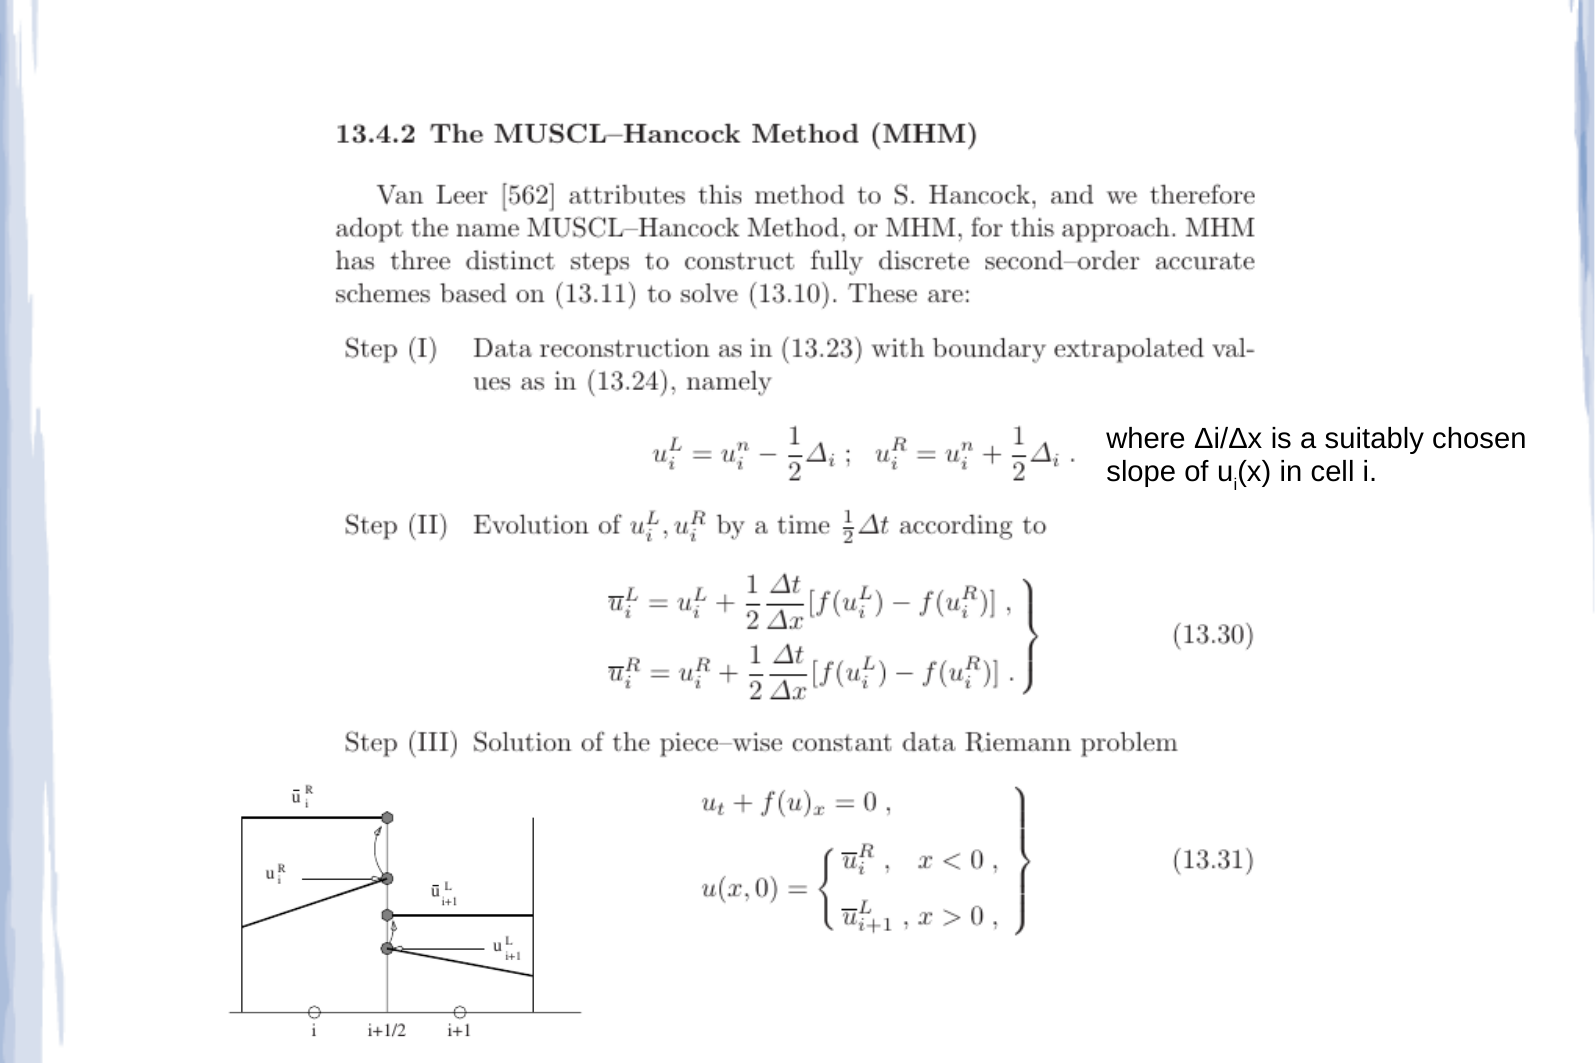

where Δi/Δx is a suitably chosen
slope of ui(x) in cell i.